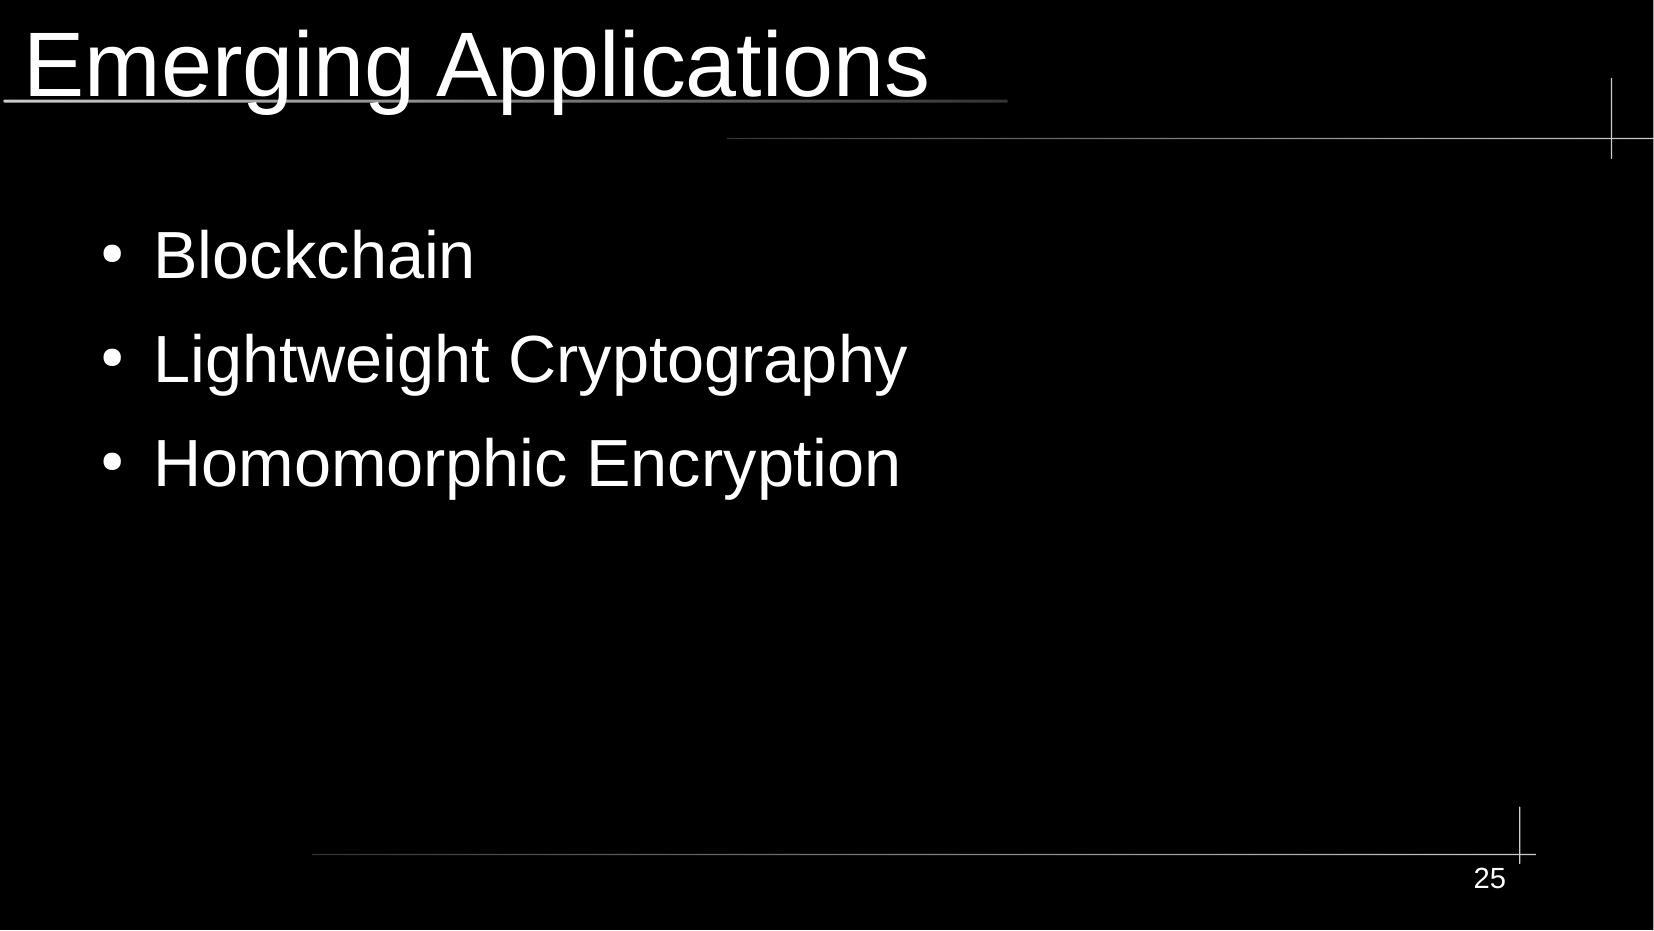

# Emerging Applications
Blockchain
Lightweight Cryptography
Homomorphic Encryption
25